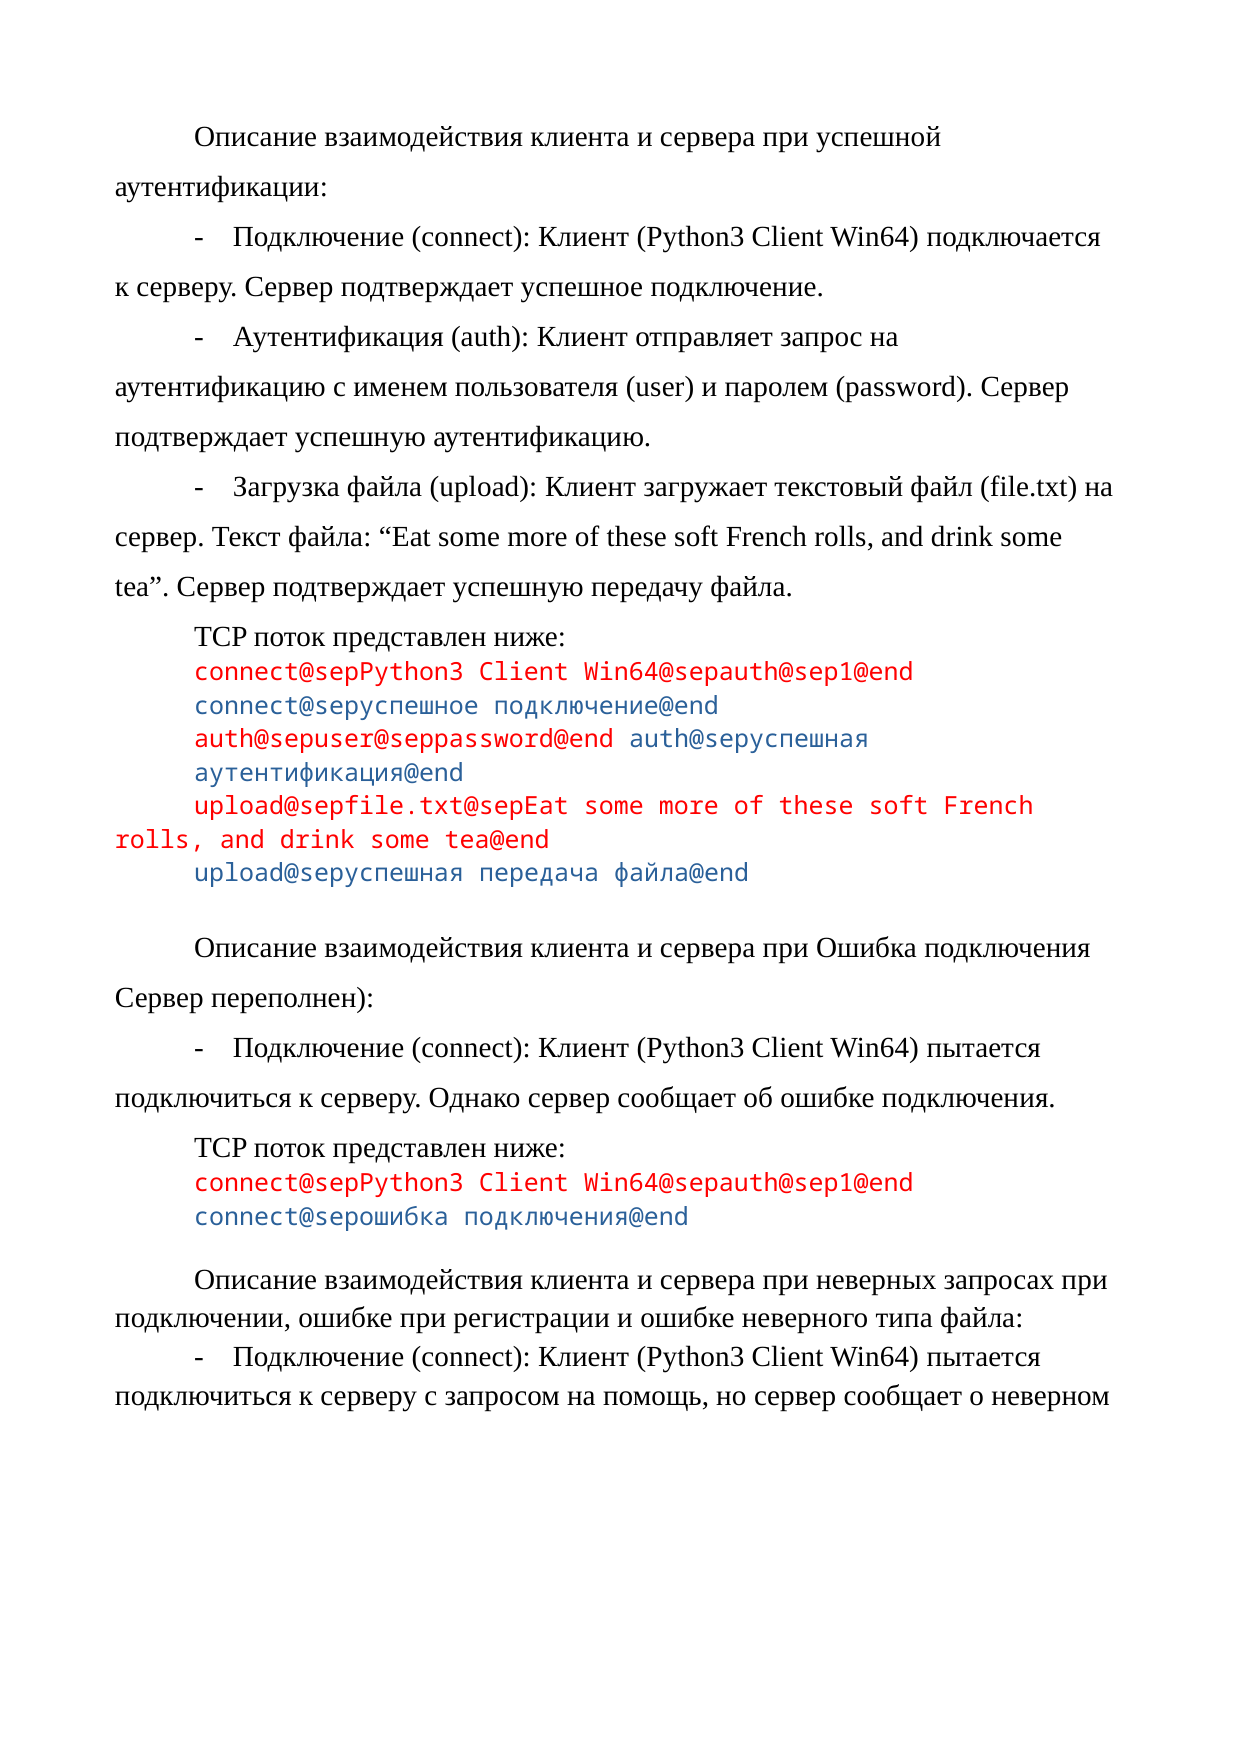

Описание взаимодействия клиента и сервера при успешной аутентификации:
- Подключение (connect): Клиент (Python3 Client Win64) подключается к серверу. Сервер подтверждает успешное подключение.
- Аутентификация (auth): Клиент отправляет запрос на аутентификацию с именем пользователя (user) и паролем (password). Сервер подтверждает успешную аутентификацию.
- Загрузка файла (upload): Клиент загружает текстовый файл (file.txt) на сервер. Текст файла: “Eat some more of these soft French rolls, and drink some tea”. Сервер подтверждает успешную передачу файла.
TCP поток представлен ниже:
connect@sepPython3 Client Win64@sepauth@sep1@end connect@sepуспешное подключение@end auth@sepuser@seppassword@end auth@sepуспешная аутентификация@end
upload@sepfile.txt@sepEat some more of these soft French rolls, and drink some tea@end
upload@sepуспешная передача файла@end
Описание взаимодействия клиента и сервера при Ошибка подключения Сервер переполнен):
- Подключение (connect): Клиент (Python3 Client Win64) пытается подключиться к серверу. Однако сервер сообщает об ошибке подключения.
TCP поток представлен ниже:
connect@sepPython3 Client Win64@sepauth@sep1@end connect@sepошибка подключения@end
Описание взаимодействия клиента и сервера при неверных запросах при подключении, ошибке при регистрации и ошибке неверного типа файла:
- Подключение (connect): Клиент (Python3 Client Win64) пытается
подключиться к серверу с запросом на помощь, но сервер сообщает о неверном